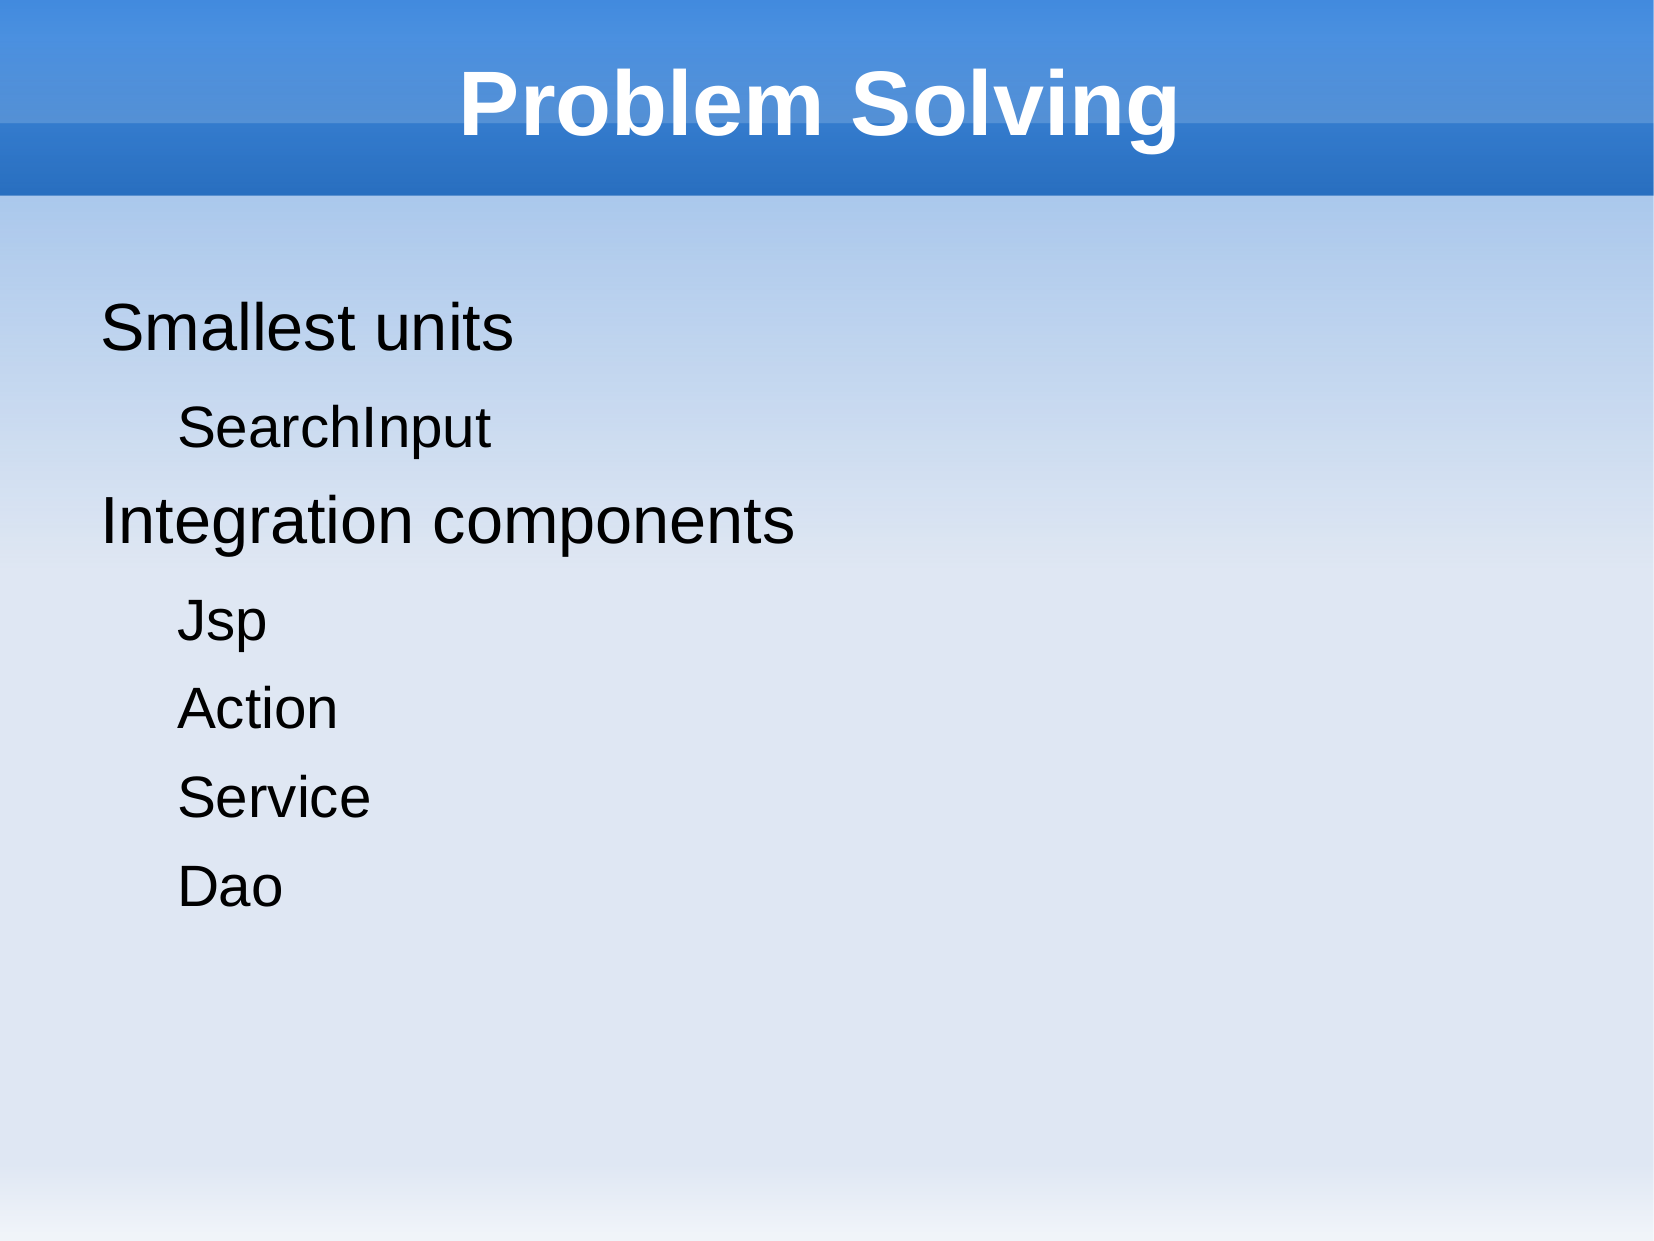

# Problem Solving
Smallest units
SearchInput
Integration components
Jsp
Action
Service
Dao